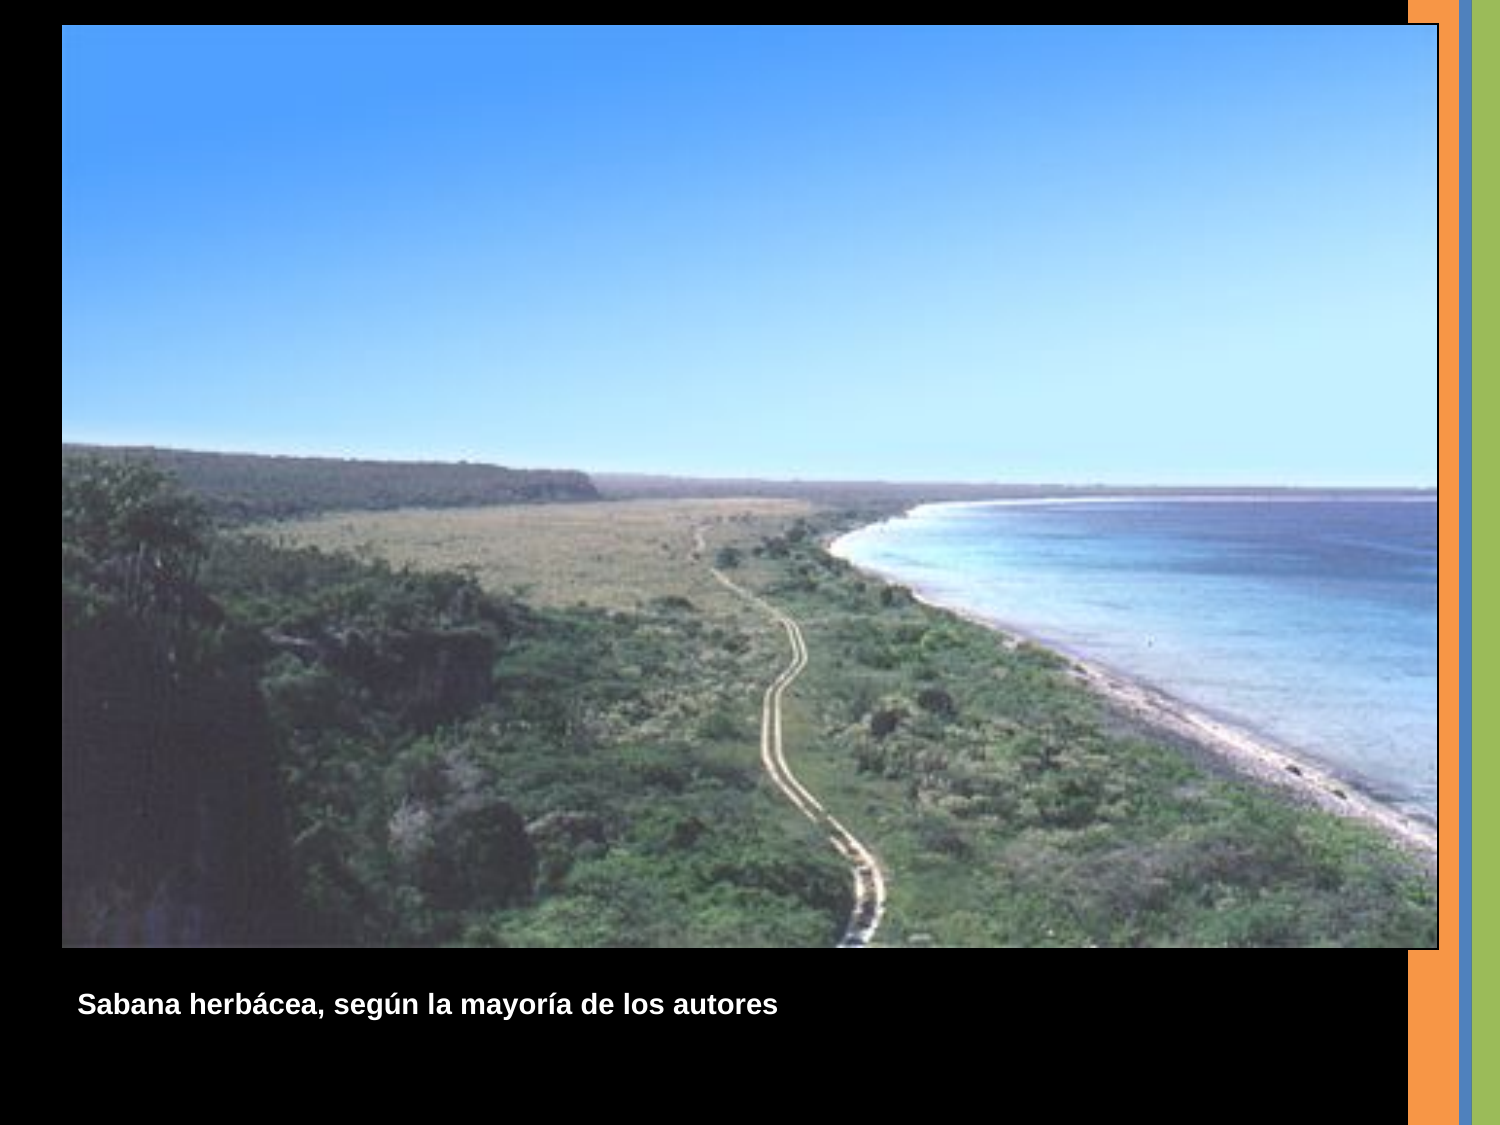

Sabana herbácea, según la mayoría de los autores